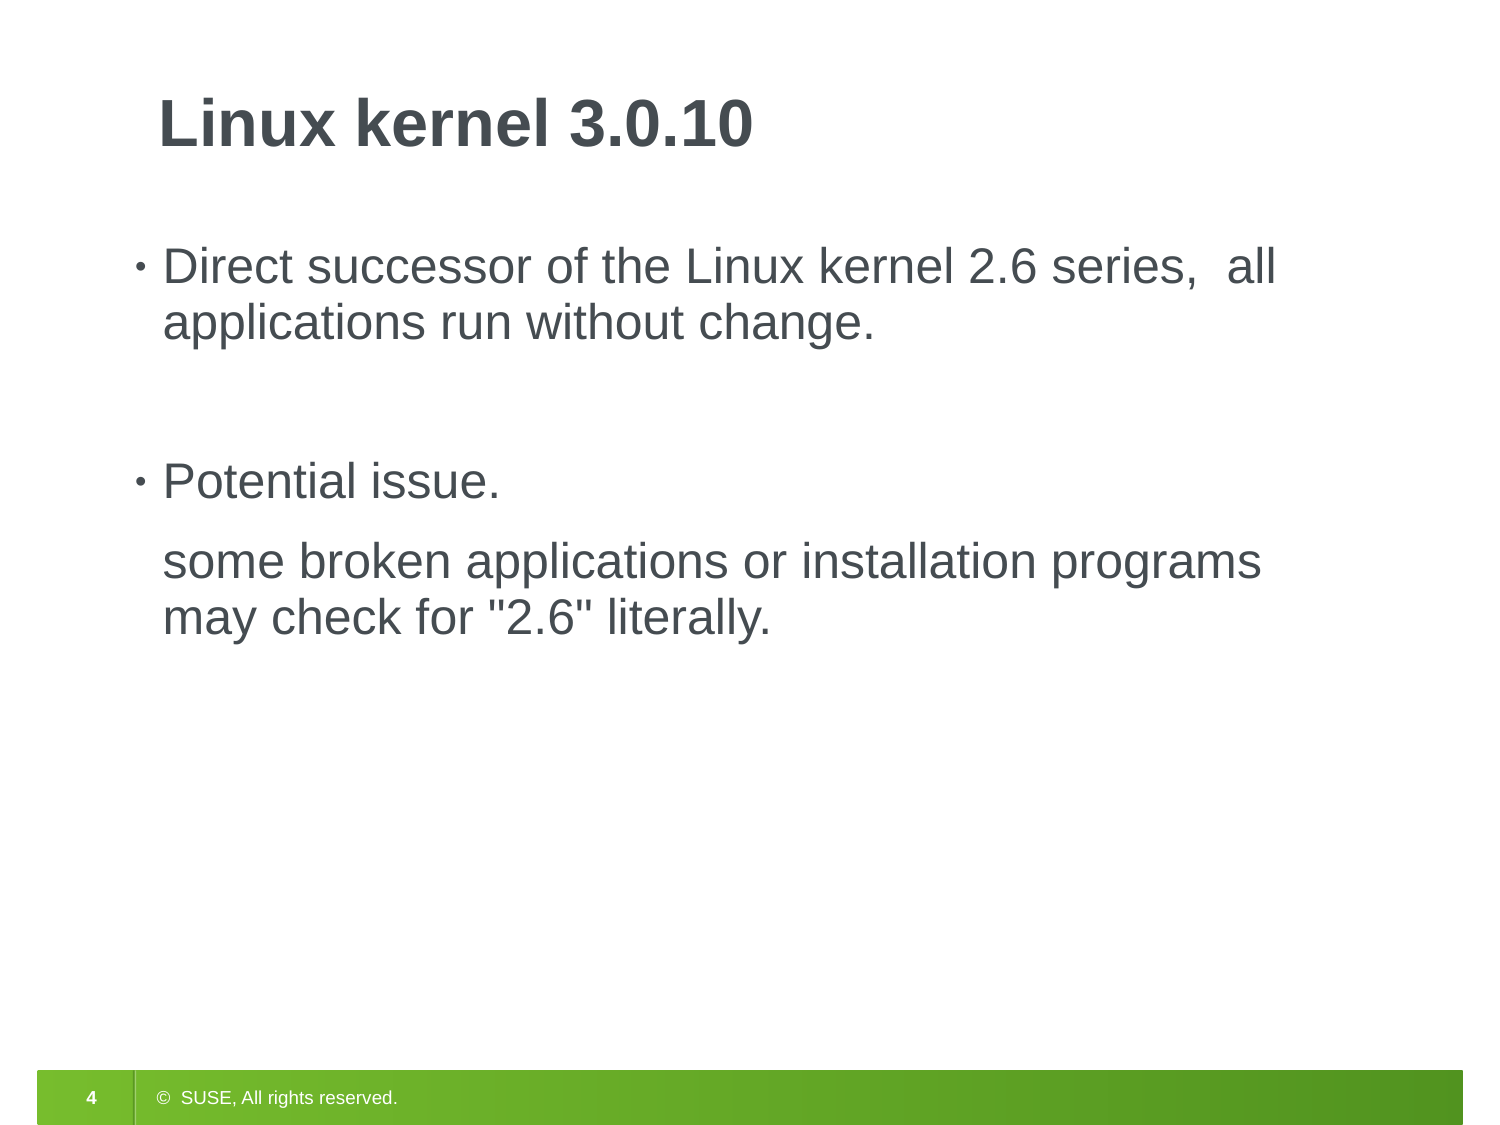

# Linux kernel 3.0.10
Direct successor of the Linux kernel 2.6 series, all applications run without change.
Potential issue.
some broken applications or installation programs may check for "2.6" literally.